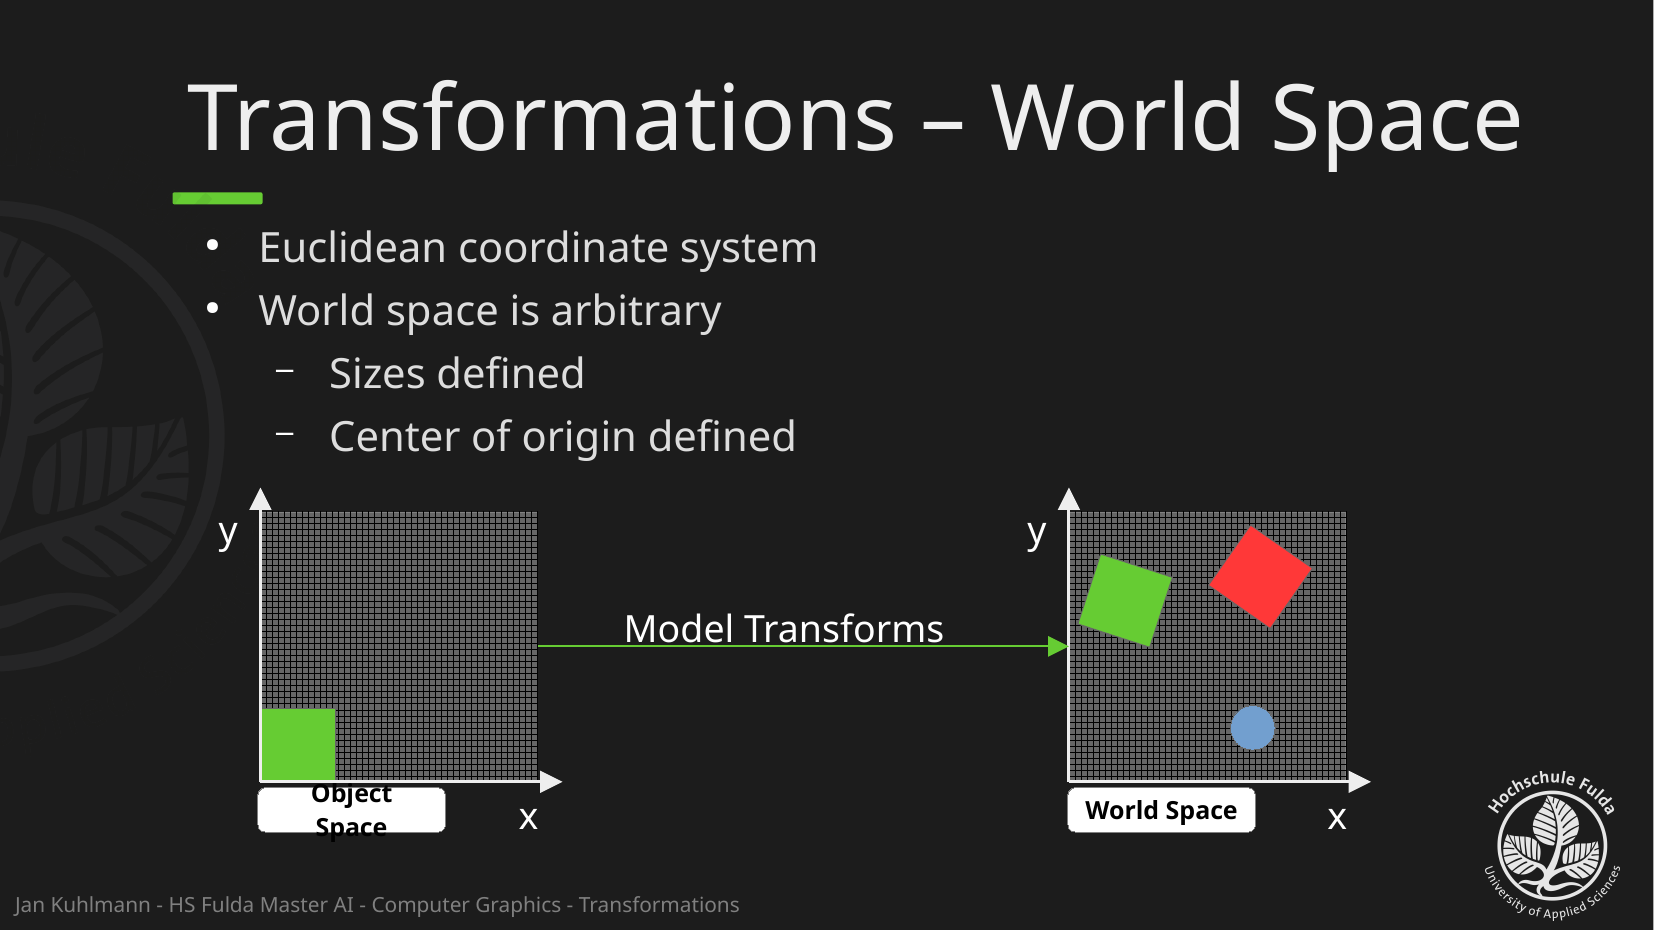

# Transformations – World Space
Euclidean coordinate system
World space is arbitrary
Sizes defined
Center of origin defined
y
y
Model Transforms
x
x
Object Space
World Space
Jan Kuhlmann - HS Fulda Master AI - Computer Graphics - Transformations